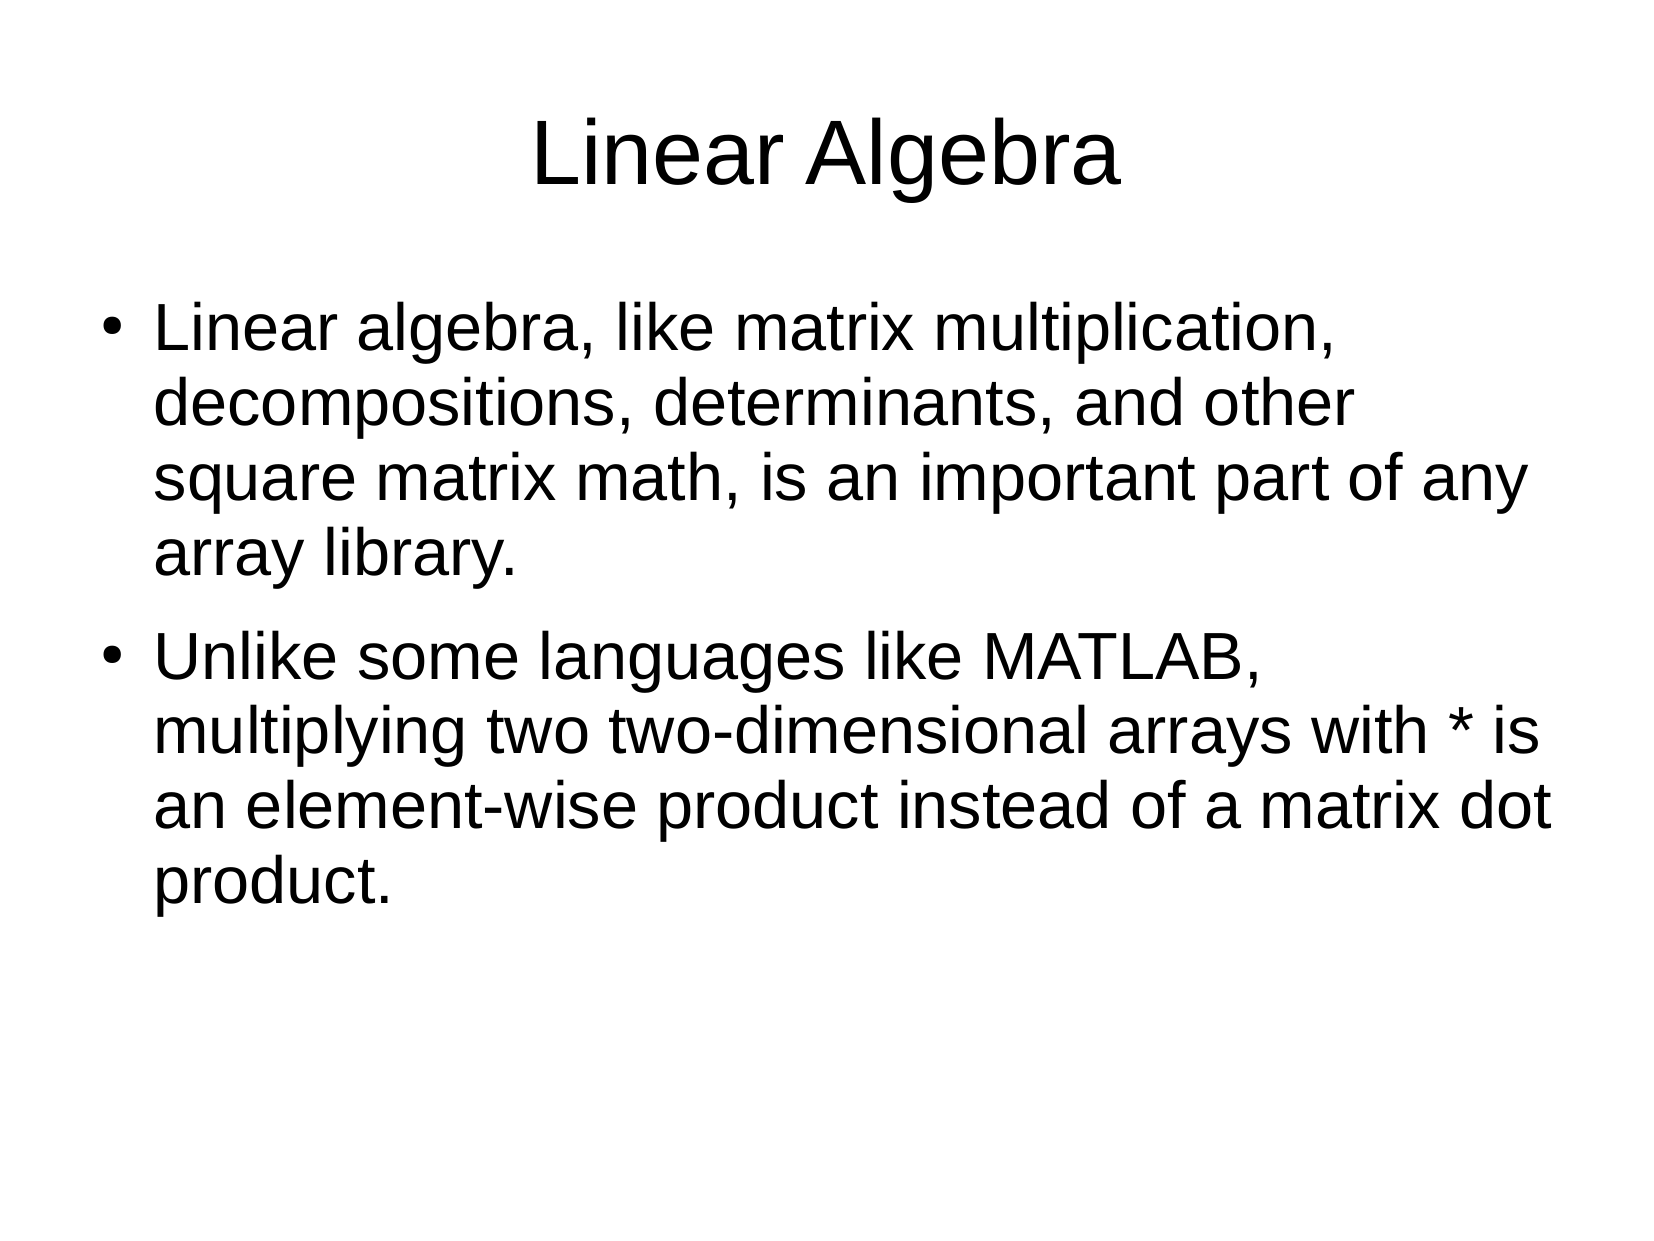

# Linear Algebra
Linear algebra, like matrix multiplication, decompositions, determinants, and other square matrix math, is an important part of any array library.
Unlike some languages like MATLAB, multiplying two two-dimensional arrays with * is an element-wise product instead of a matrix dot product.